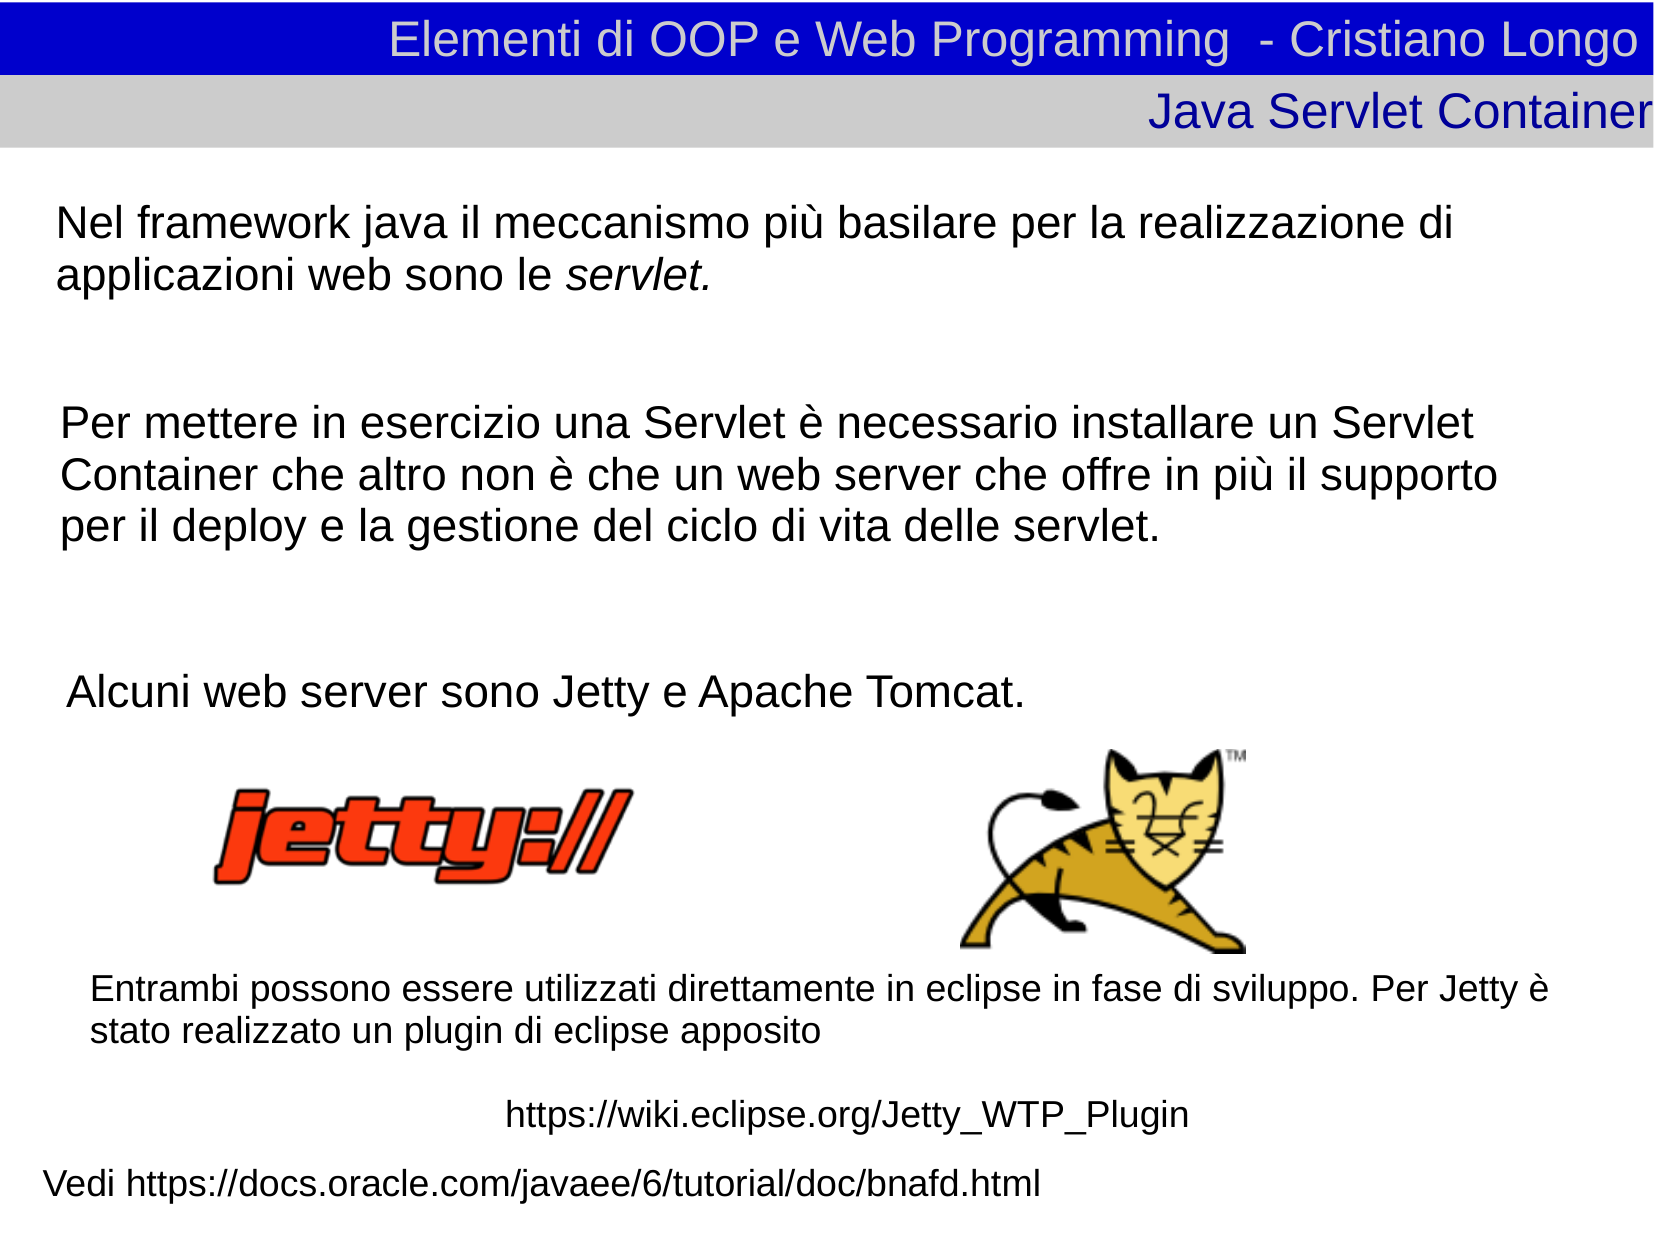

# Elementi di OOP e Web Programming - Cristiano Longo
Java Servlet Container
Nel framework java il meccanismo più basilare per la realizzazione di applicazioni web sono le servlet.
Per mettere in esercizio una Servlet è necessario installare un Servlet Container che altro non è che un web server che offre in più il supporto per il deploy e la gestione del ciclo di vita delle servlet.
Alcuni web server sono Jetty e Apache Tomcat.
Entrambi possono essere utilizzati direttamente in eclipse in fase di sviluppo. Per Jetty è stato realizzato un plugin di eclipse apposito
https://wiki.eclipse.org/Jetty_WTP_Plugin
Vedi https://docs.oracle.com/javaee/6/tutorial/doc/bnafd.html